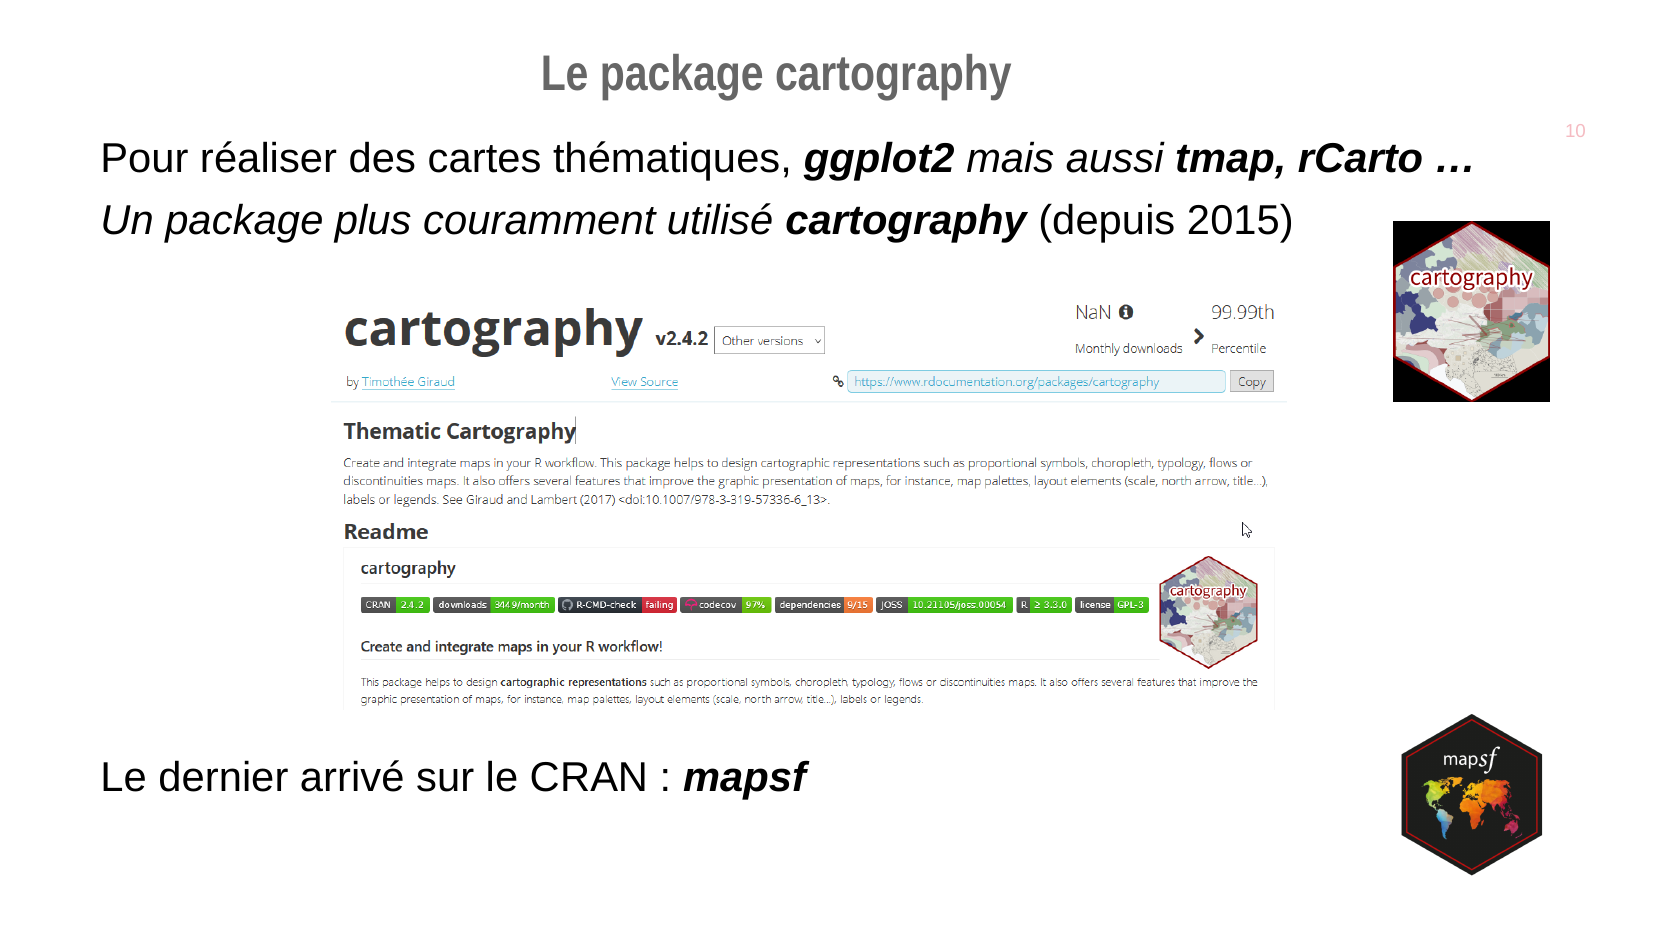

# Le package cartography
Pour réaliser des cartes thématiques, ggplot2 mais aussi tmap, rCarto …
Un package plus couramment utilisé cartography (depuis 2015)
Le dernier arrivé sur le CRAN : mapsf